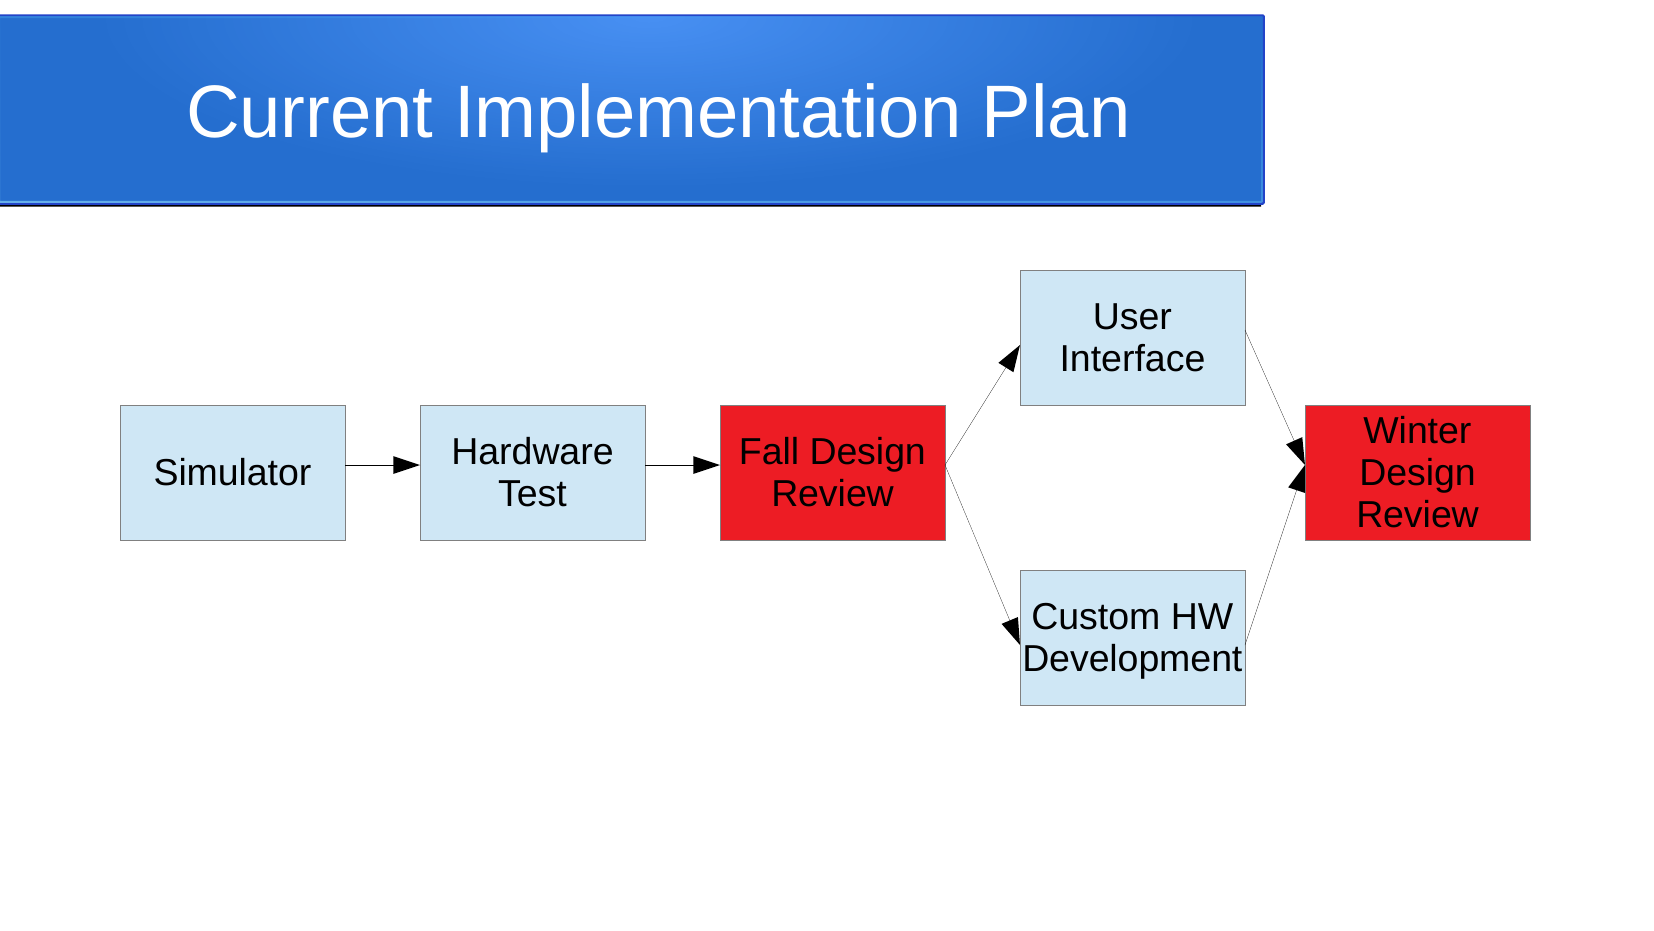

# Current Implementation Plan
User
Interface
Simulator
Hardware
Test
Fall Design
Review
Winter
Design
Review
Custom HW
Development